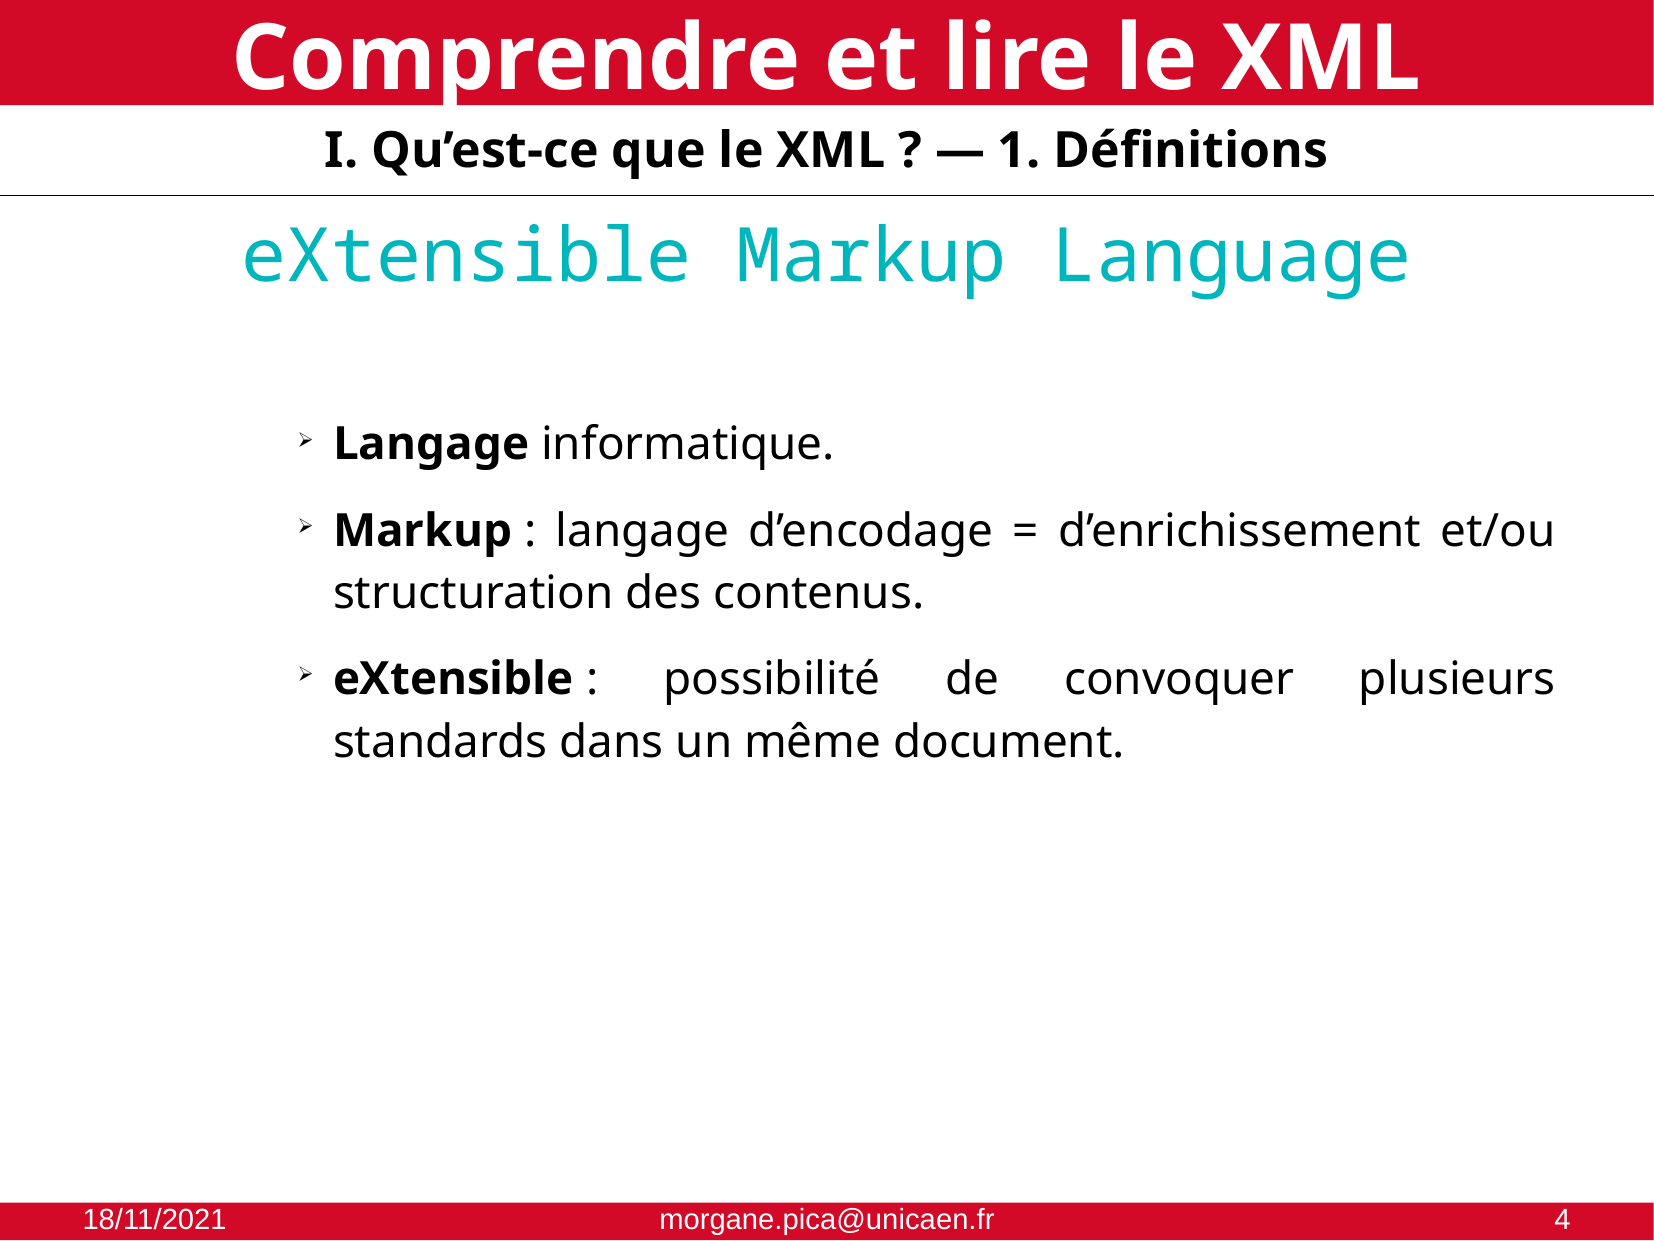

# Comprendre et lire le XML
I. Qu’est-ce que le XML ? — 1. Définitions
eXtensible Markup Language
Langage informatique.
Markup : langage d’encodage = d’enrichissement et/ou structuration des contenus.
eXtensible : possibilité de convoquer plusieurs standards dans un même document.
18/11/2021
morgane.pica@unicaen.fr
4